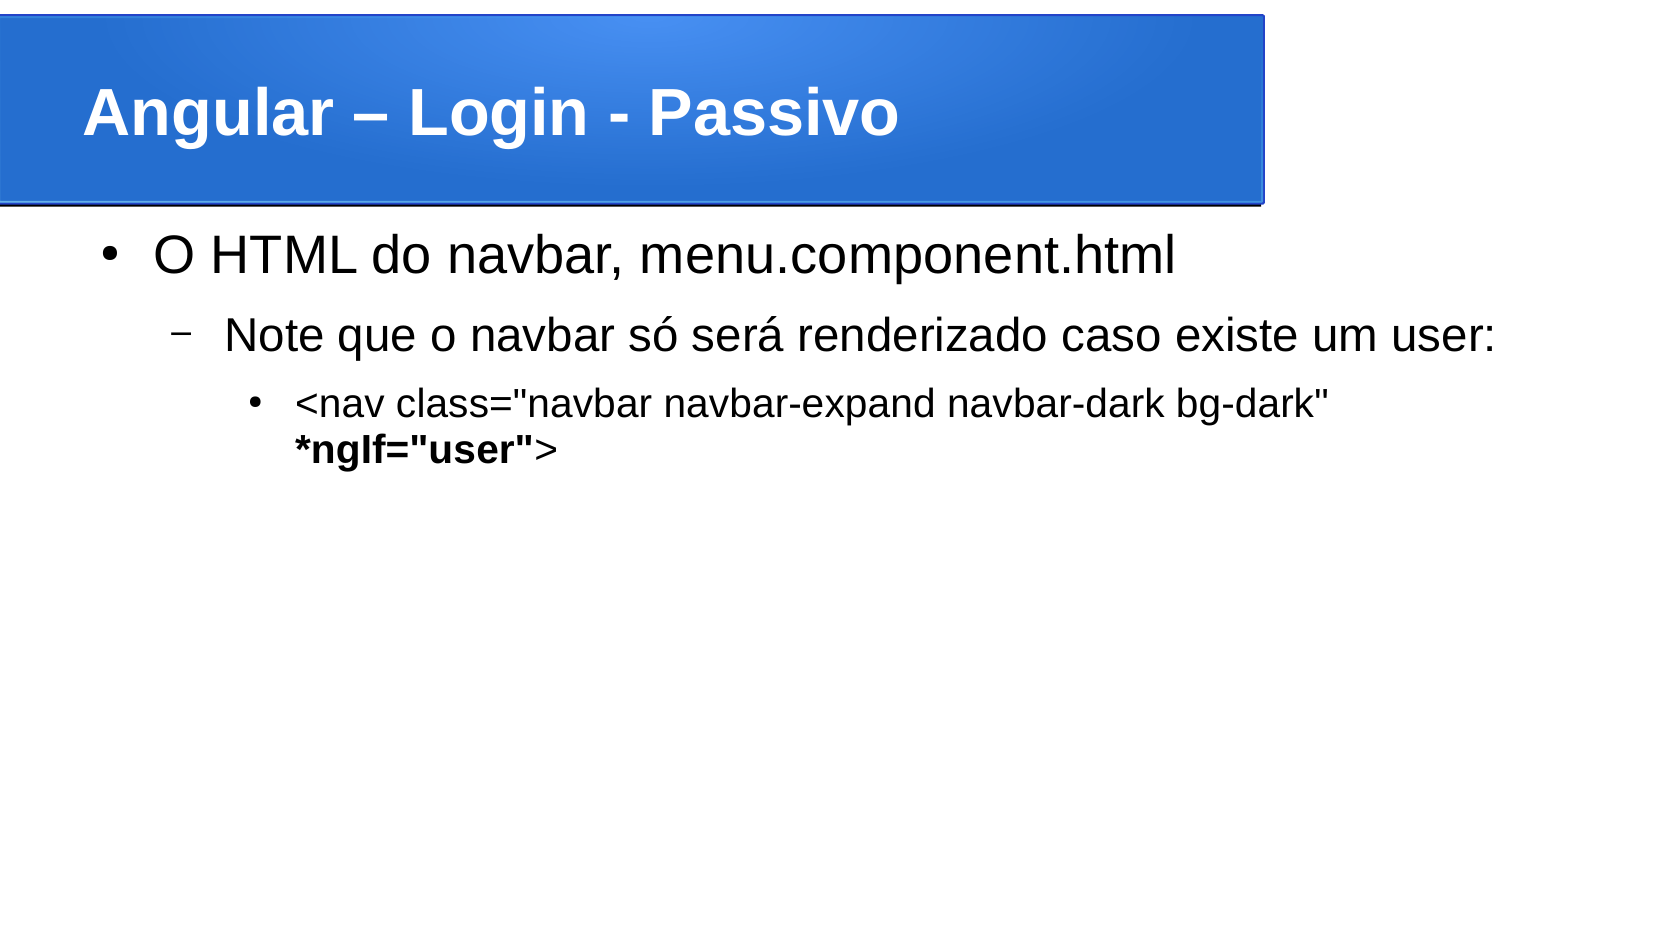

# Angular – Login - Passivo
O HTML do navbar, menu.component.html
Note que o navbar só será renderizado caso existe um user:
<nav class="navbar navbar-expand navbar-dark bg-dark" *ngIf="user">